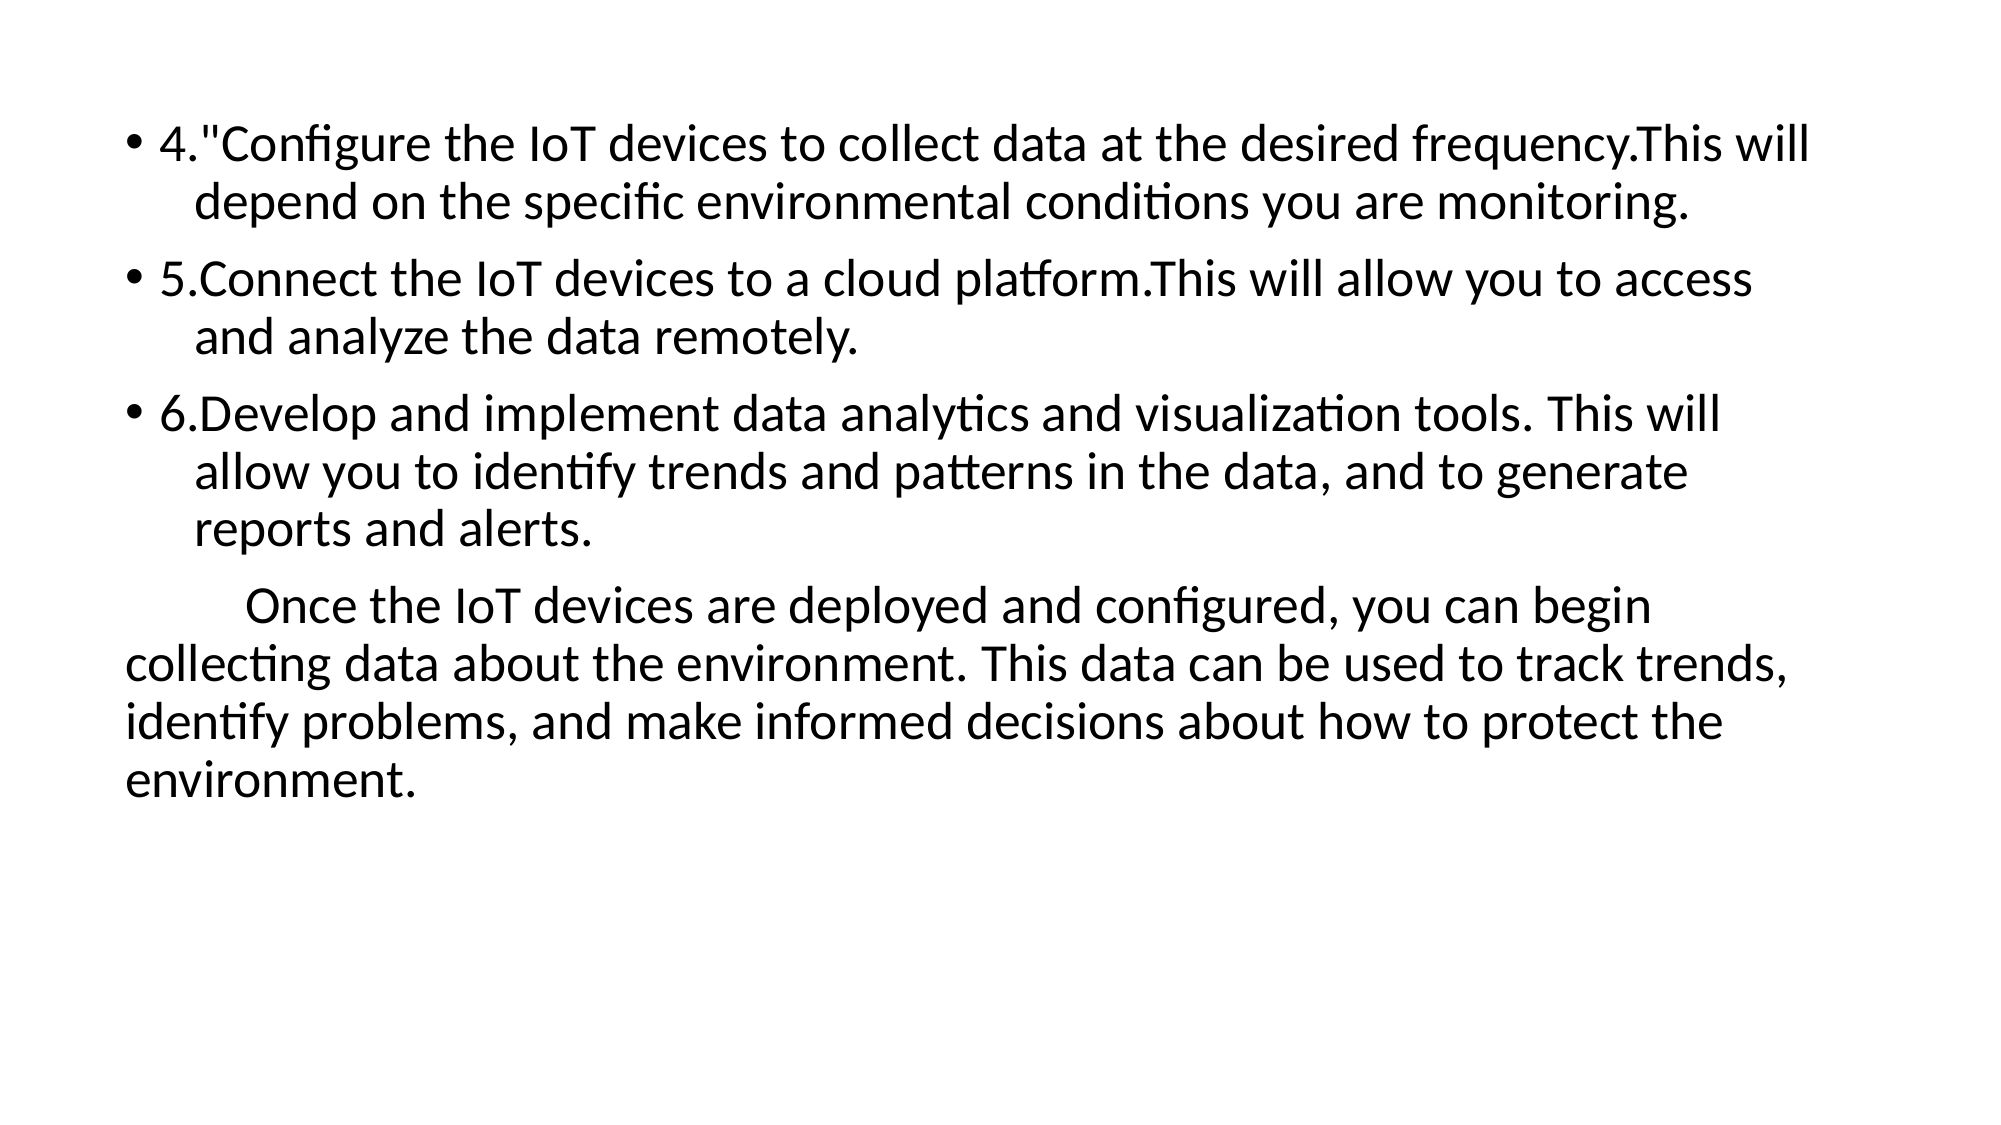

# 4."Configure the IoT devices to collect data at the desired frequency.This will depend on the specific environmental conditions you are monitoring.
5.Connect the IoT devices to a cloud platform.This will allow you to access and analyze the data remotely.
6.Develop and implement data analytics and visualization tools. This will allow you to identify trends and patterns in the data, and to generate reports and alerts.
 Once the IoT devices are deployed and configured, you can begin collecting data about the environment. This data can be used to track trends, identify problems, and make informed decisions about how to protect the environment.